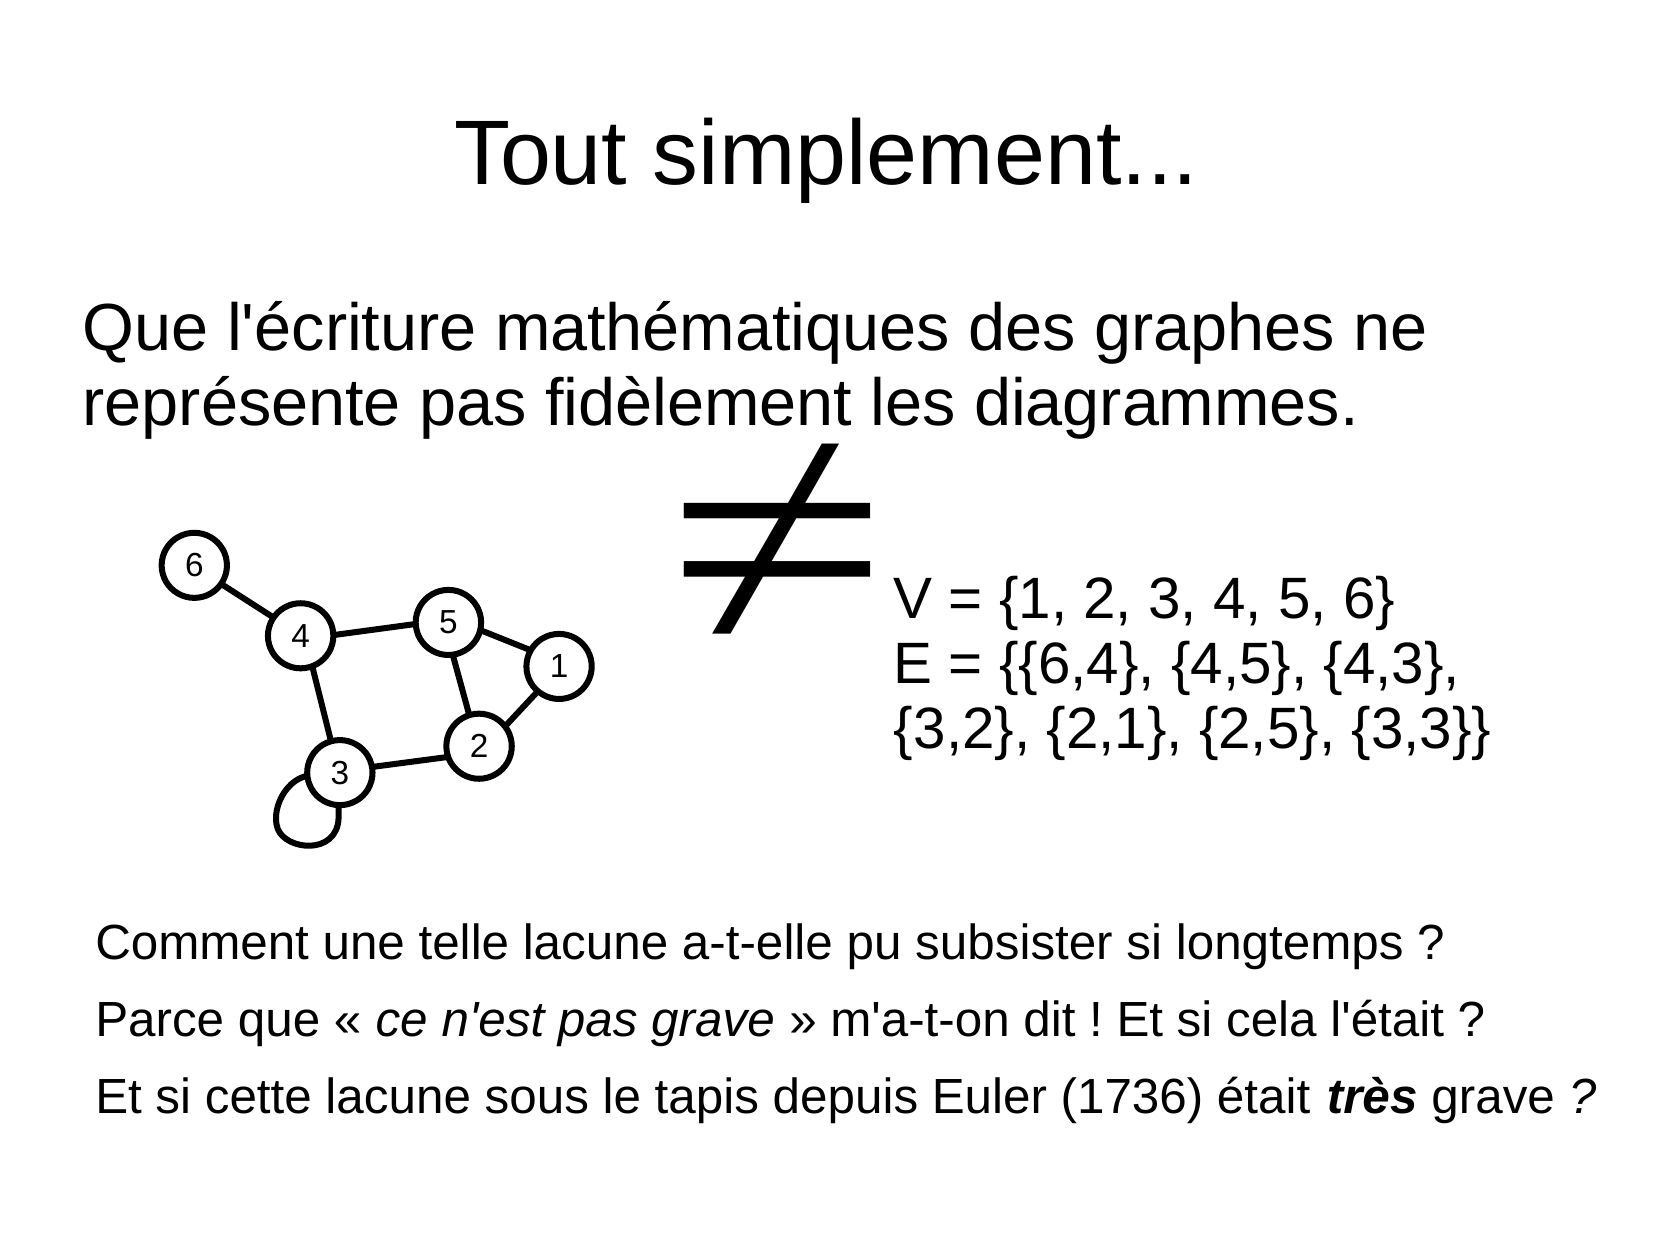

# Tout simplement...
Que l'écriture mathématiques des graphes ne représente pas fidèlement les diagrammes.
¹
6
V = {1, 2, 3, 4, 5, 6}
E = {{6,4}, {4,5}, {4,3}, {3,2}, {2,1}, {2,5}, {3,3}}
5
4
1
2
3
Comment une telle lacune a-t-elle pu subsister si longtemps ?
Parce que « ce n'est pas grave » m'a-t-on dit ! Et si cela l'était ?
Et si cette lacune sous le tapis depuis Euler (1736) était très grave ?